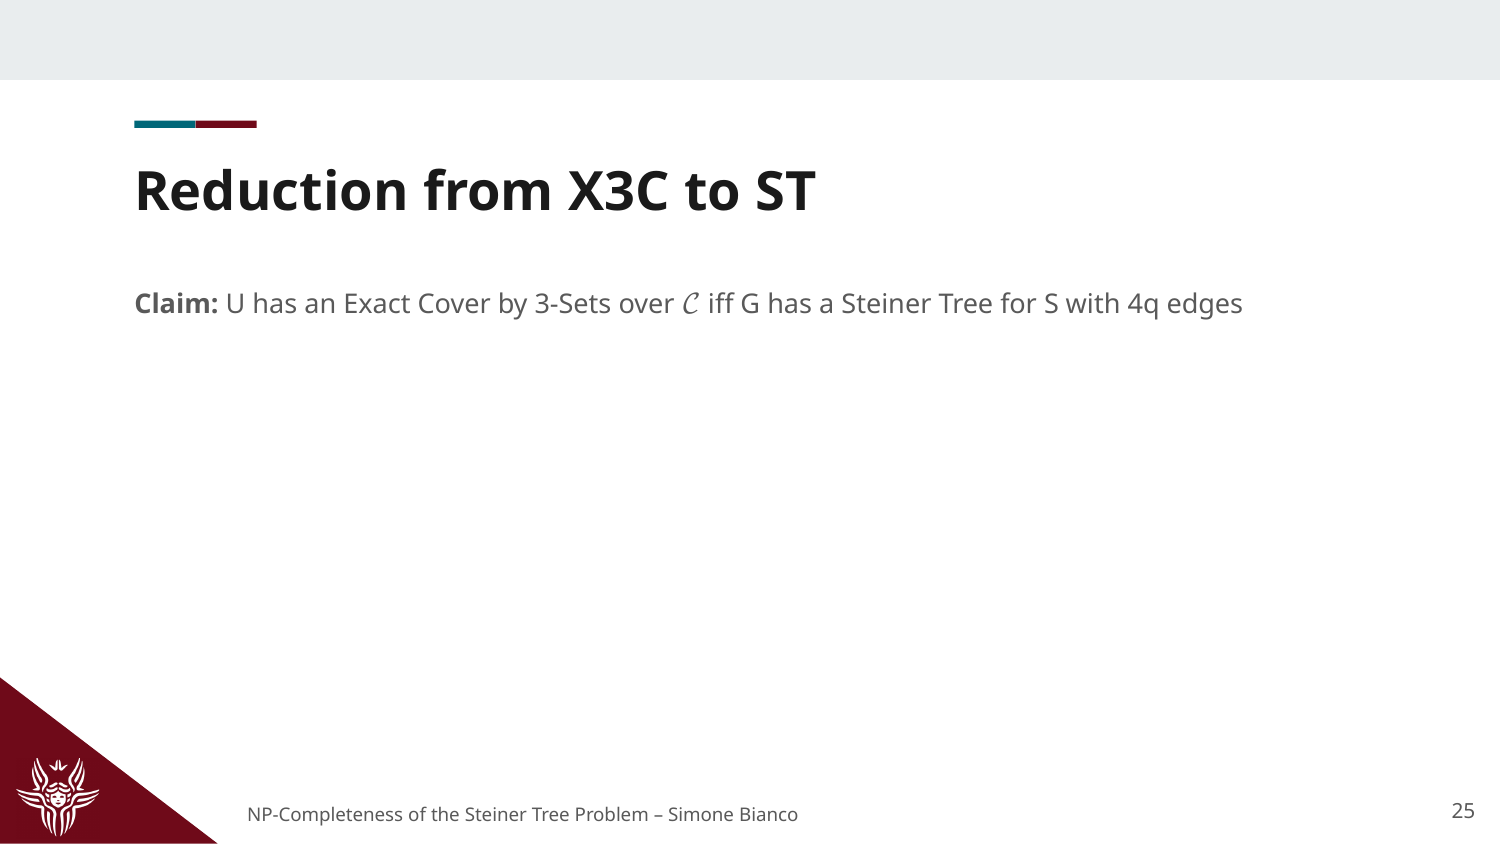

# Reduction from X3C to ST
Claim: U has an Exact Cover by 3-Sets over 𝒞 iff G has a Steiner Tree for S with 4q edges
NP-Completeness of the Steiner Tree Problem – Simone Bianco